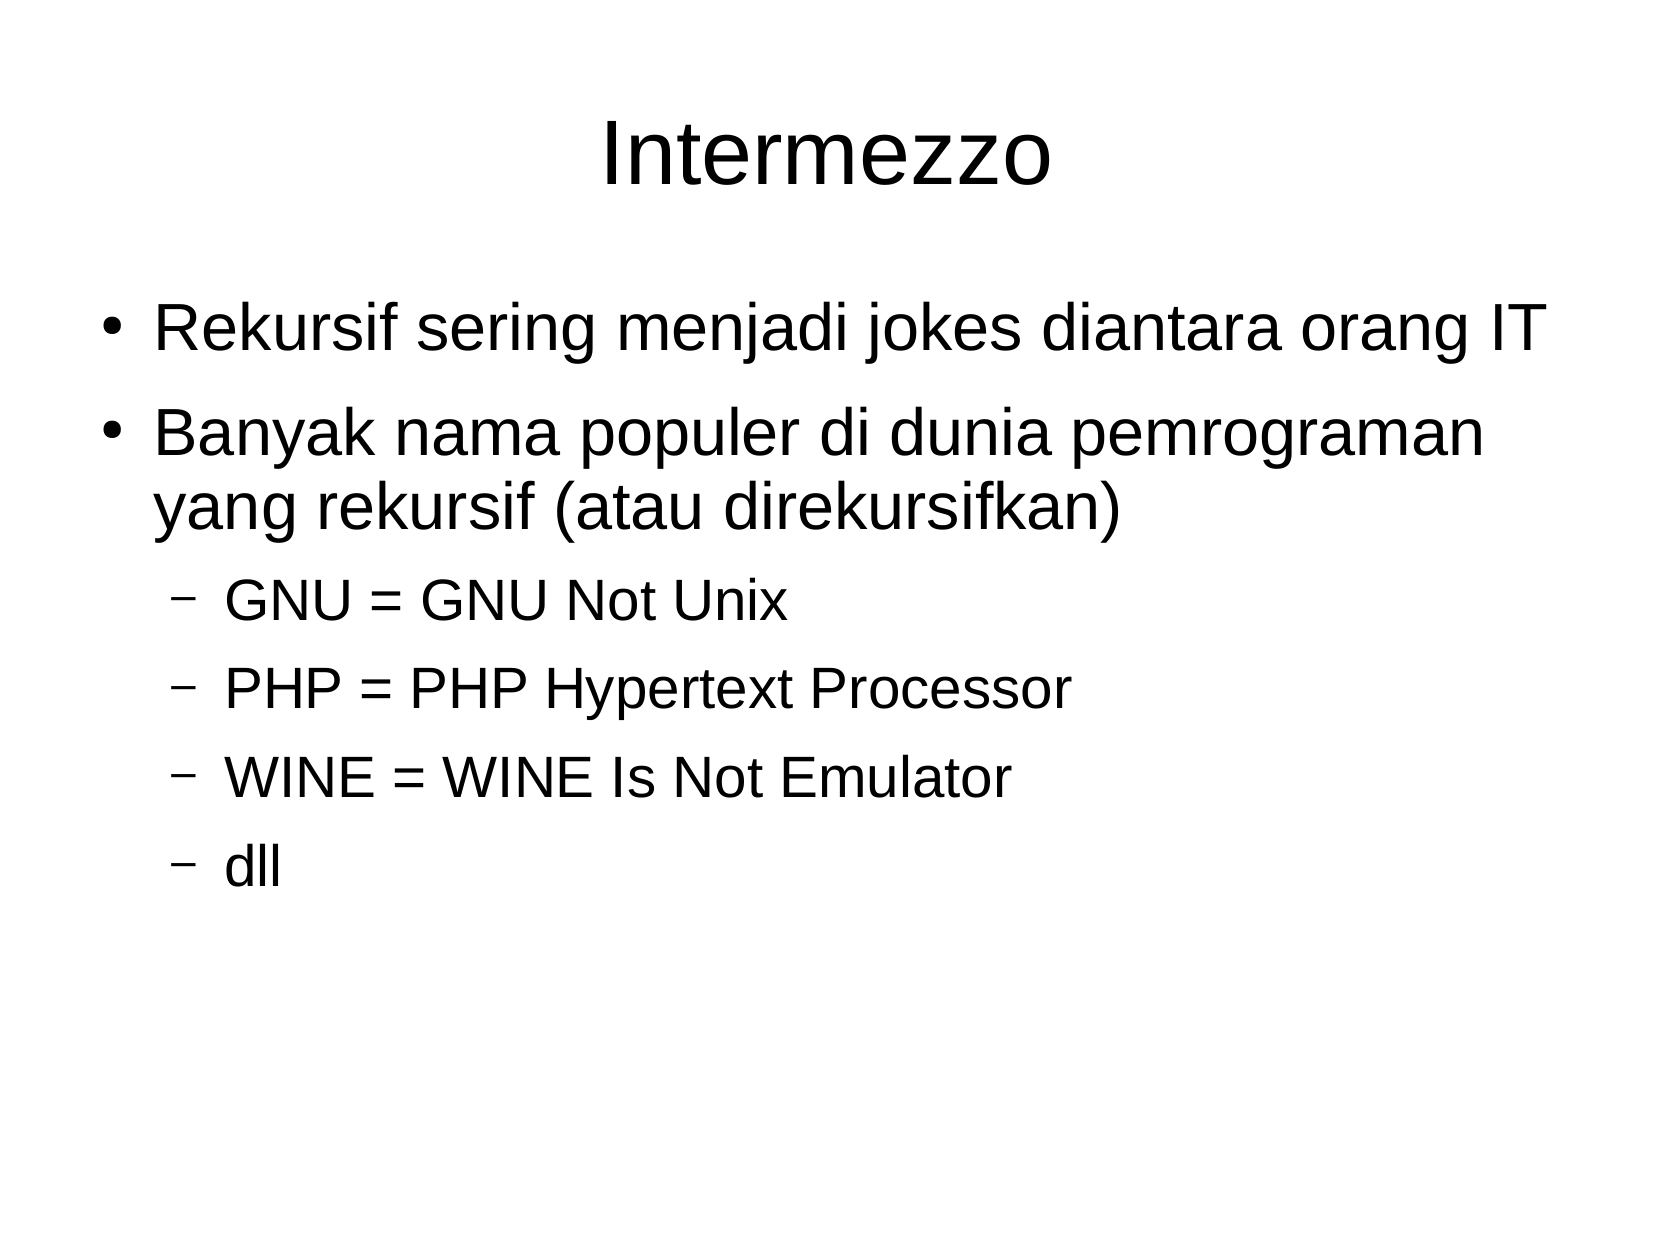

# Intermezzo
Rekursif sering menjadi jokes diantara orang IT
Banyak nama populer di dunia pemrograman yang rekursif (atau direkursifkan)
GNU = GNU Not Unix
PHP = PHP Hypertext Processor
WINE = WINE Is Not Emulator
dll